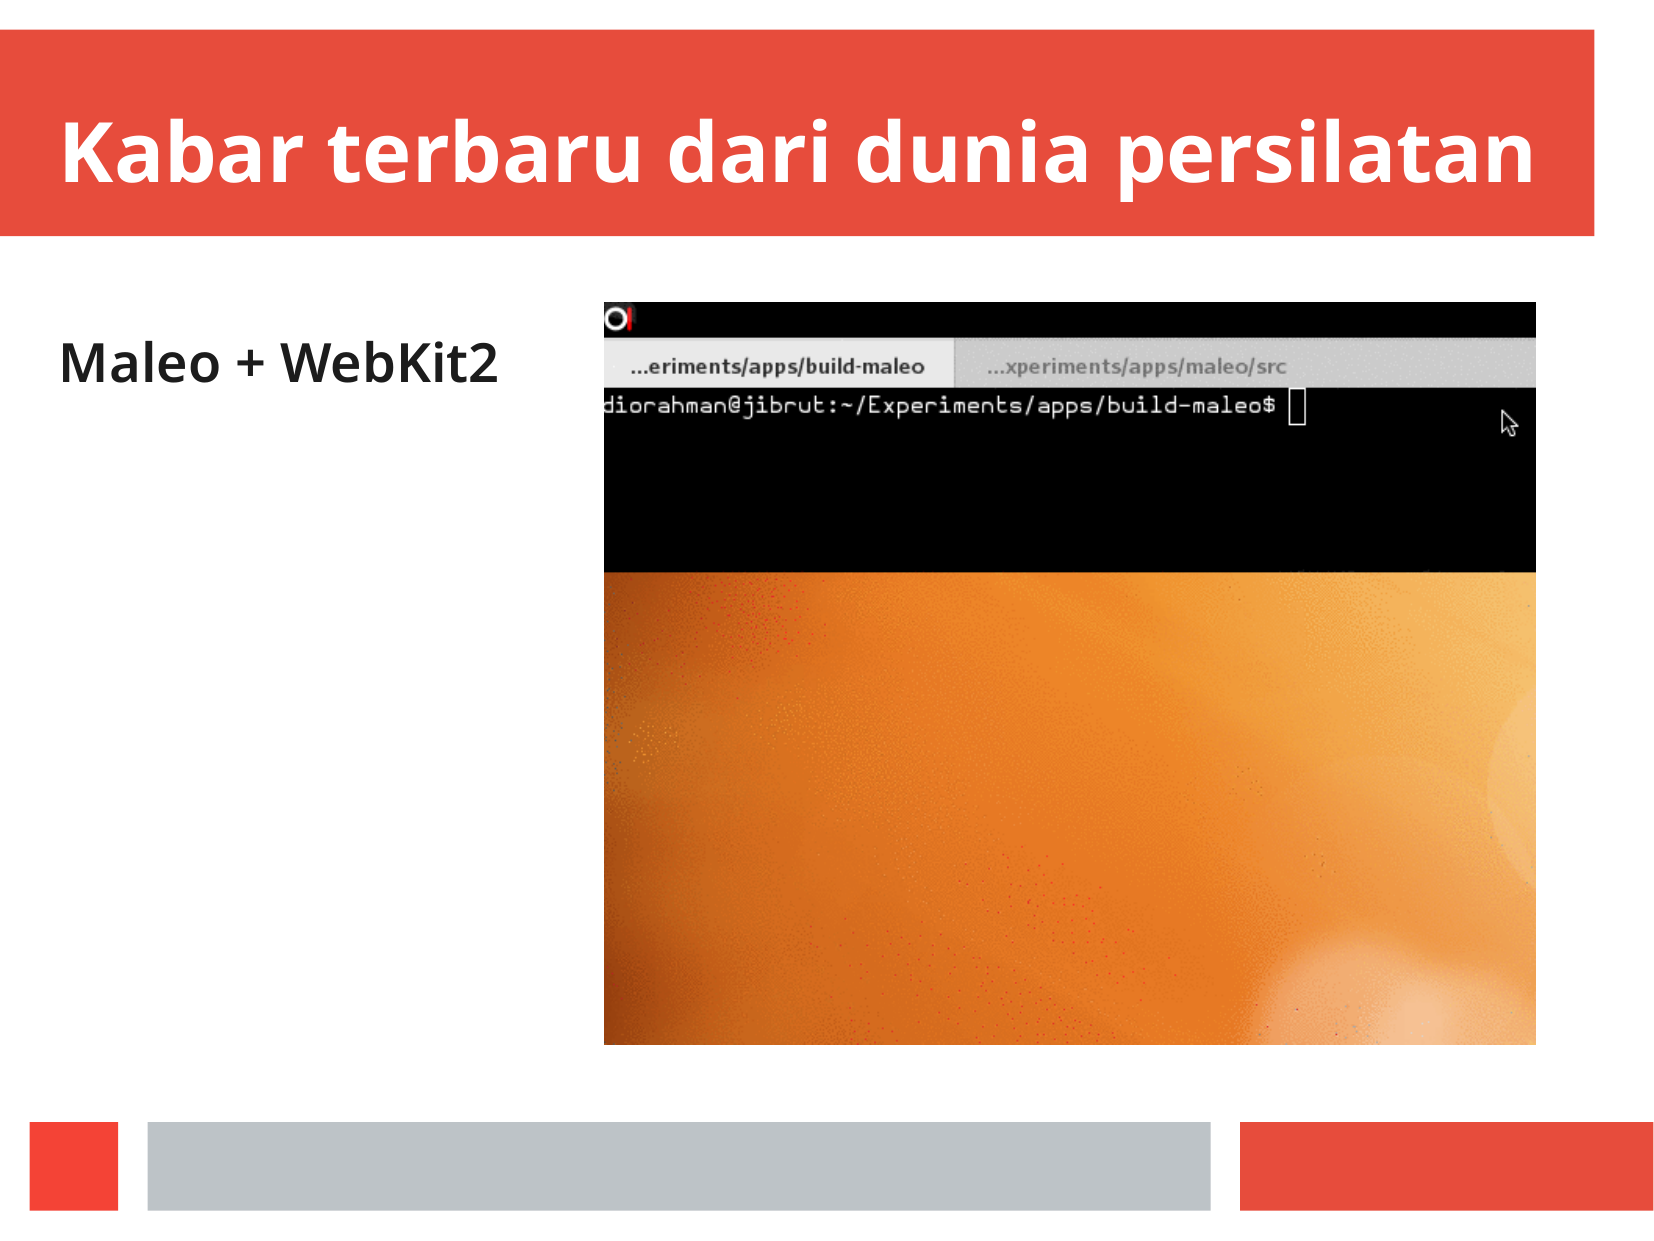

# Kabar terbaru dari dunia persilatan
Maleo + WebKit2